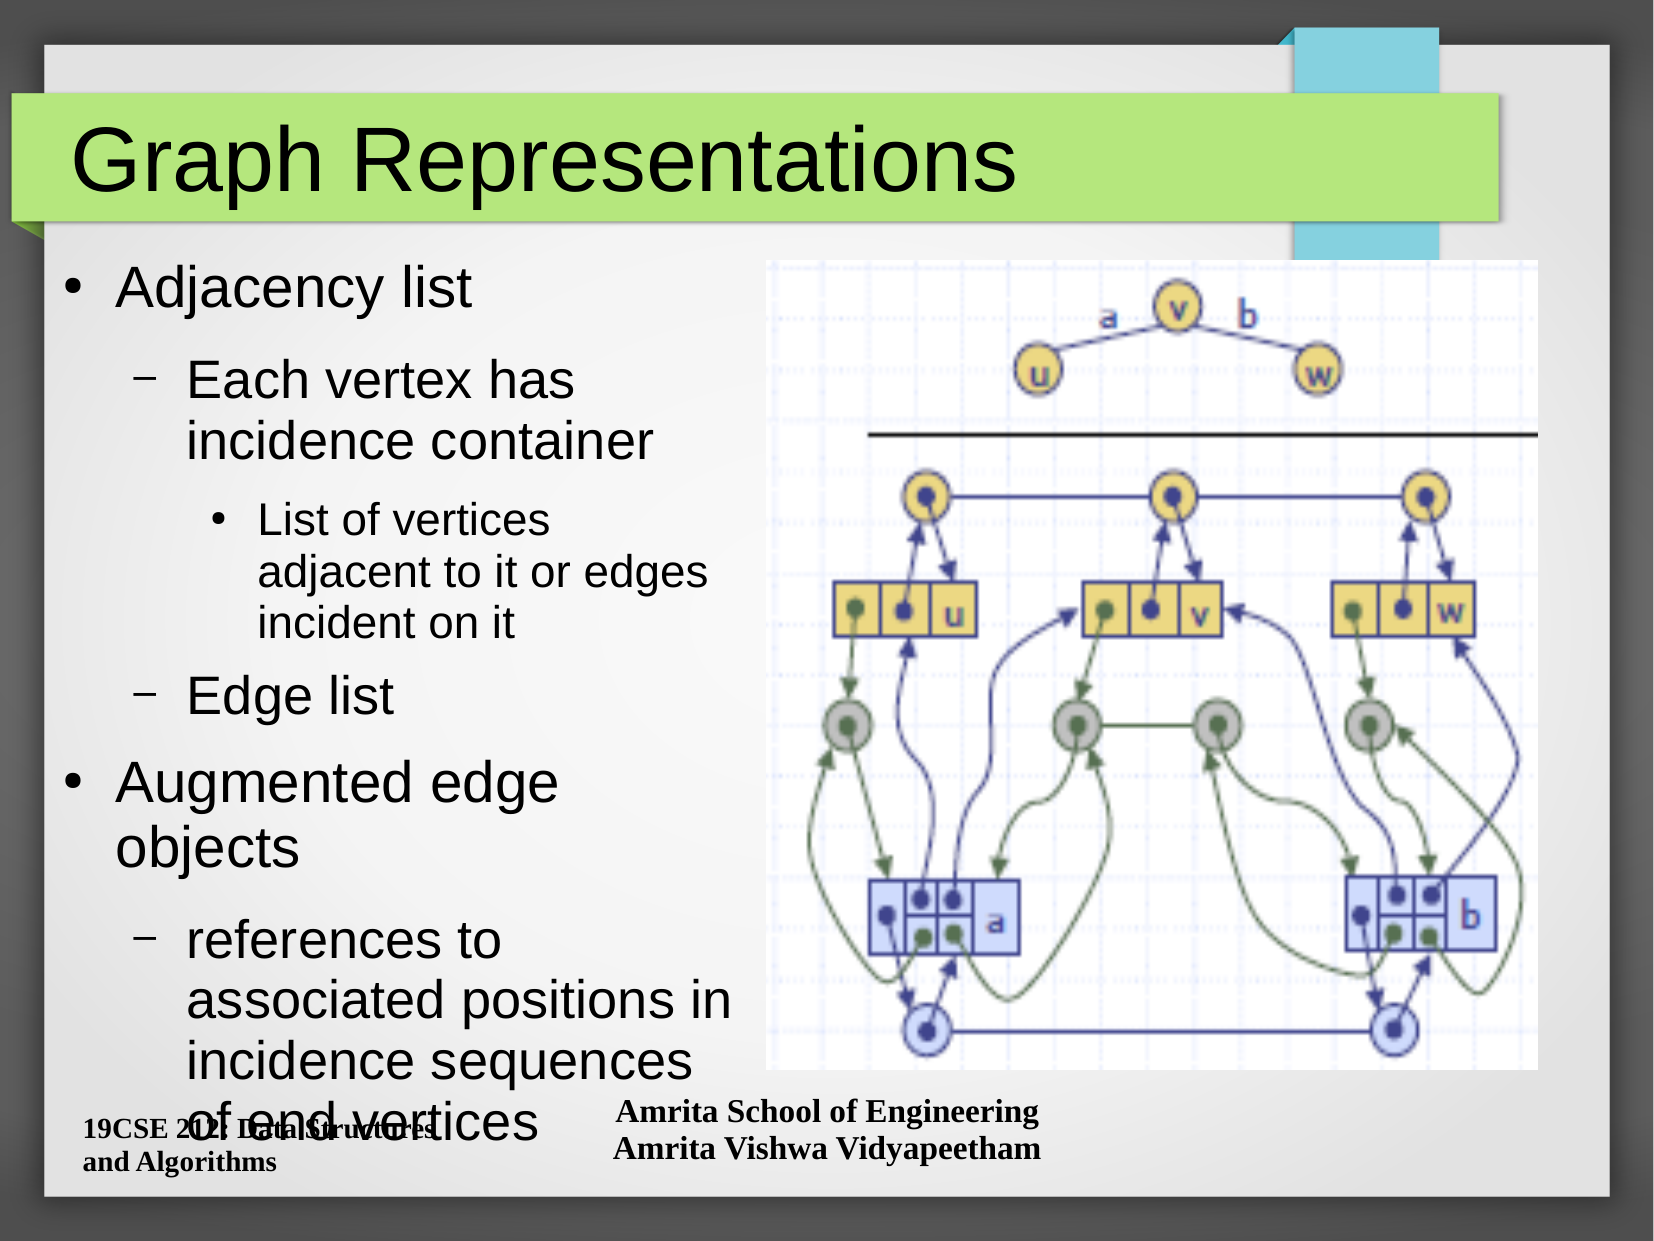

# Graph Representations
Adjacency list
Each vertex has incidence container
List of vertices adjacent to it or edges incident on it
Edge list
Augmented edge objects
references to associated positions in incidence sequences of end vertices